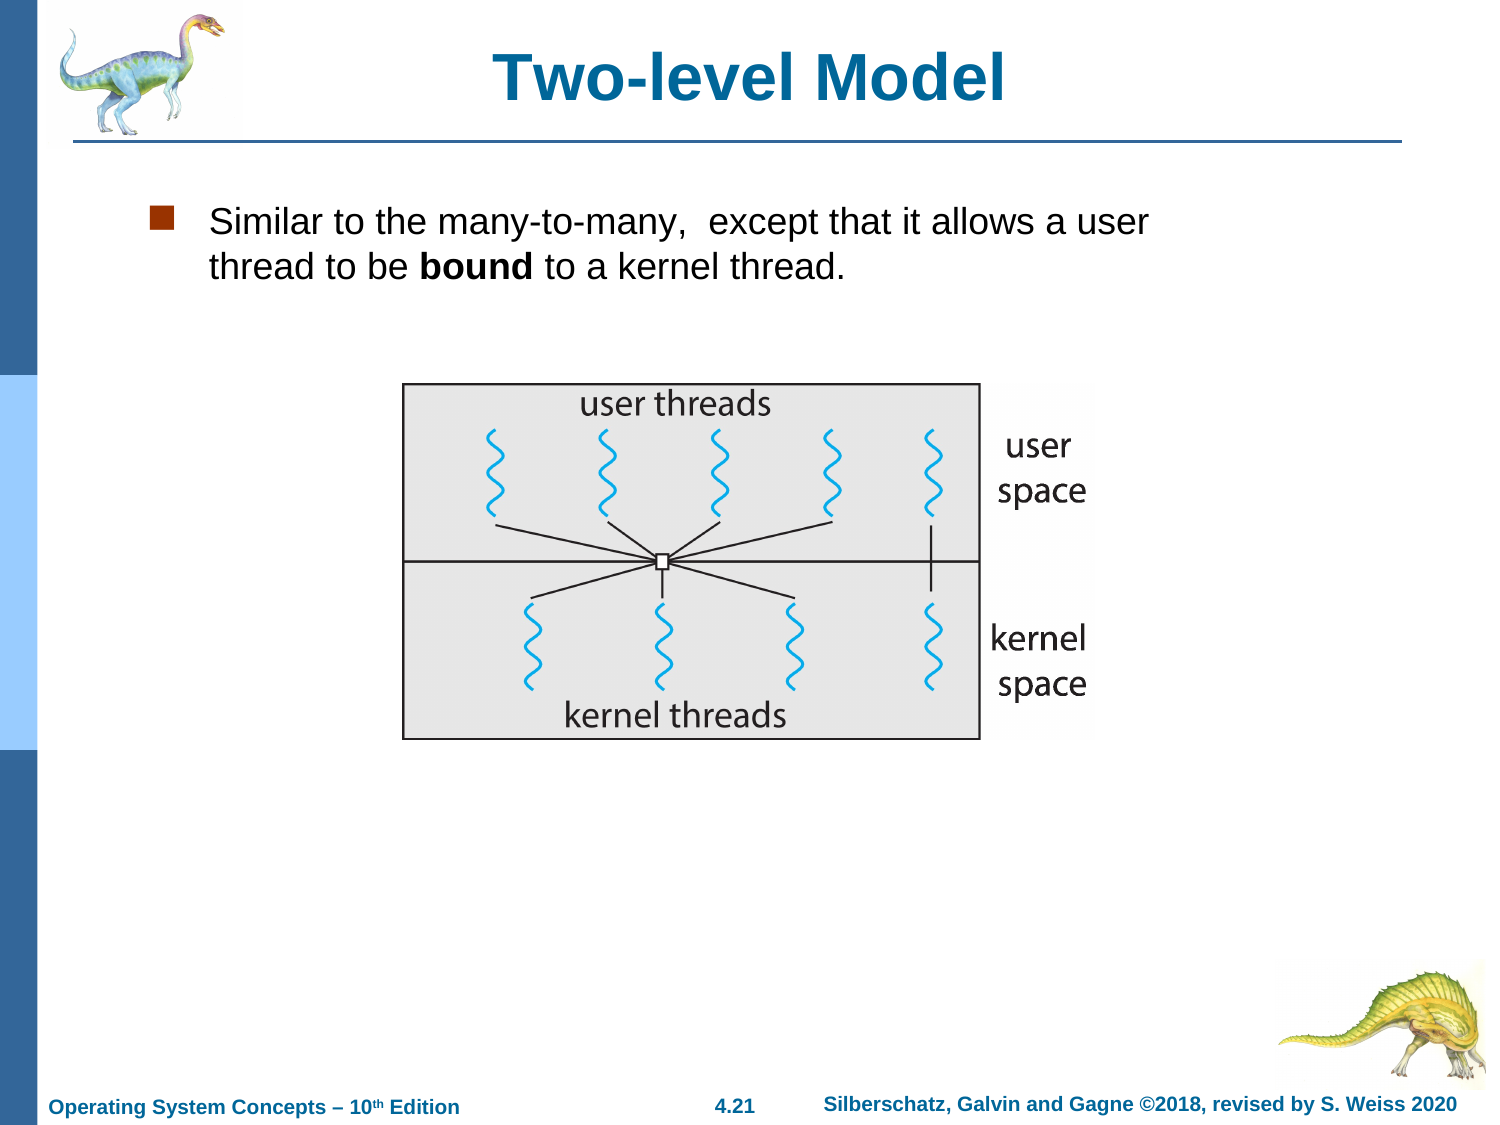

# Two-level Model
Similar to the many-to-many, except that it allows a user thread to be bound to a kernel thread.